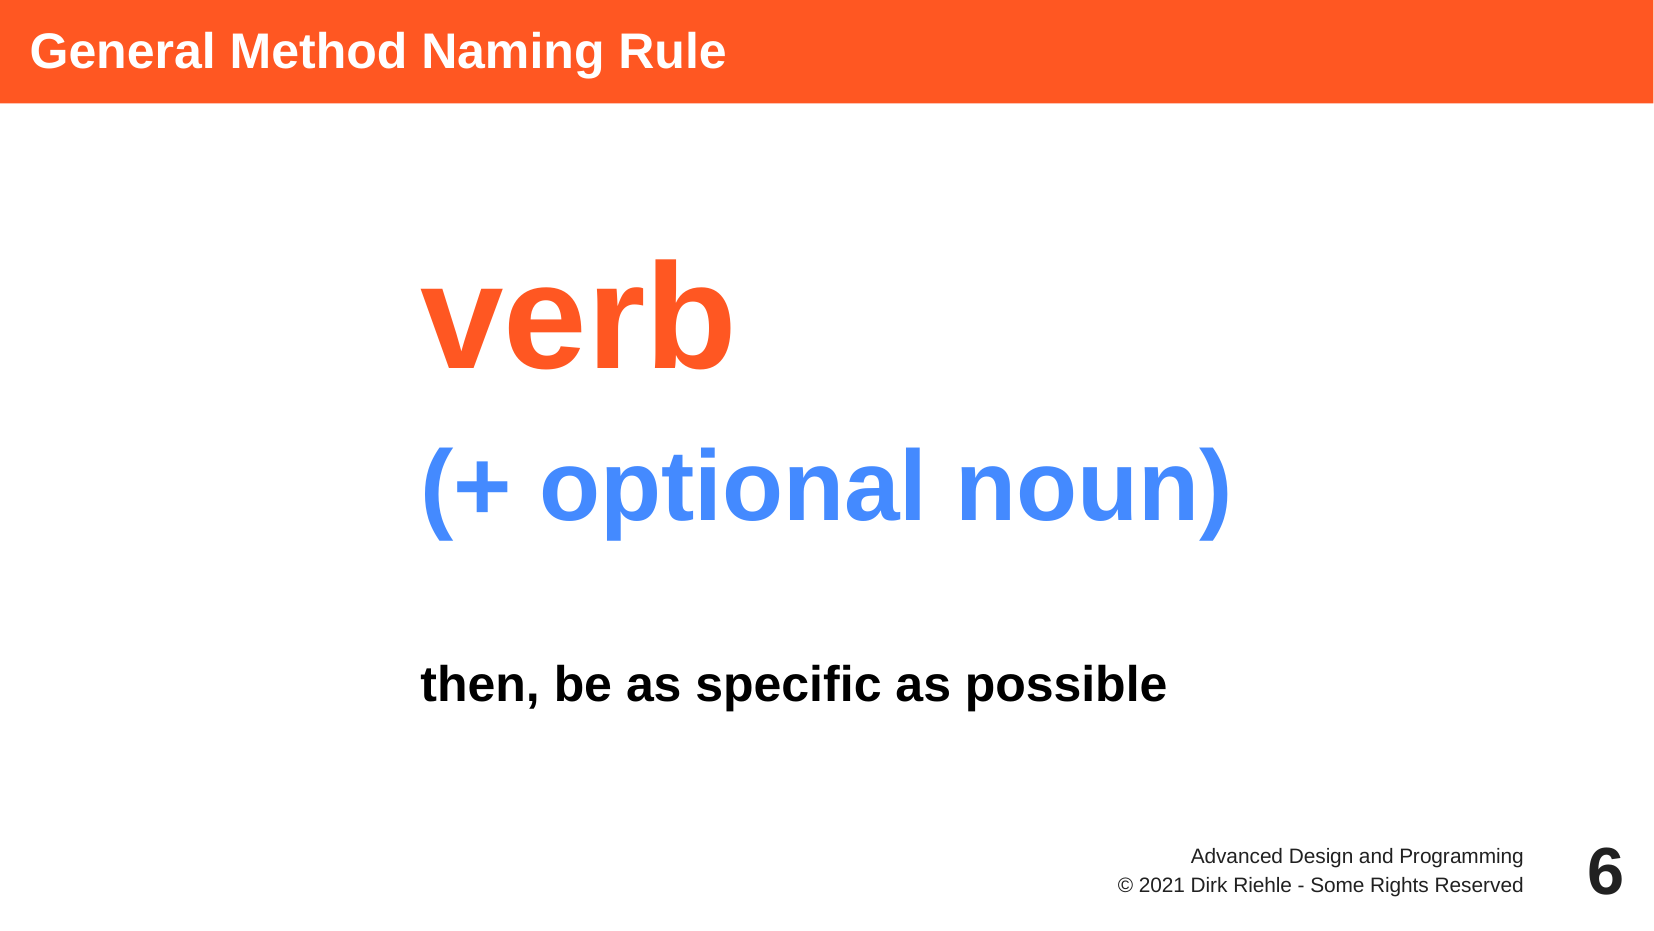

# General Method Naming Rule
verb
(+ optional noun)
then, be as specific as possible
Advanced Design and Programming
6
© 2021 Dirk Riehle - Some Rights Reserved